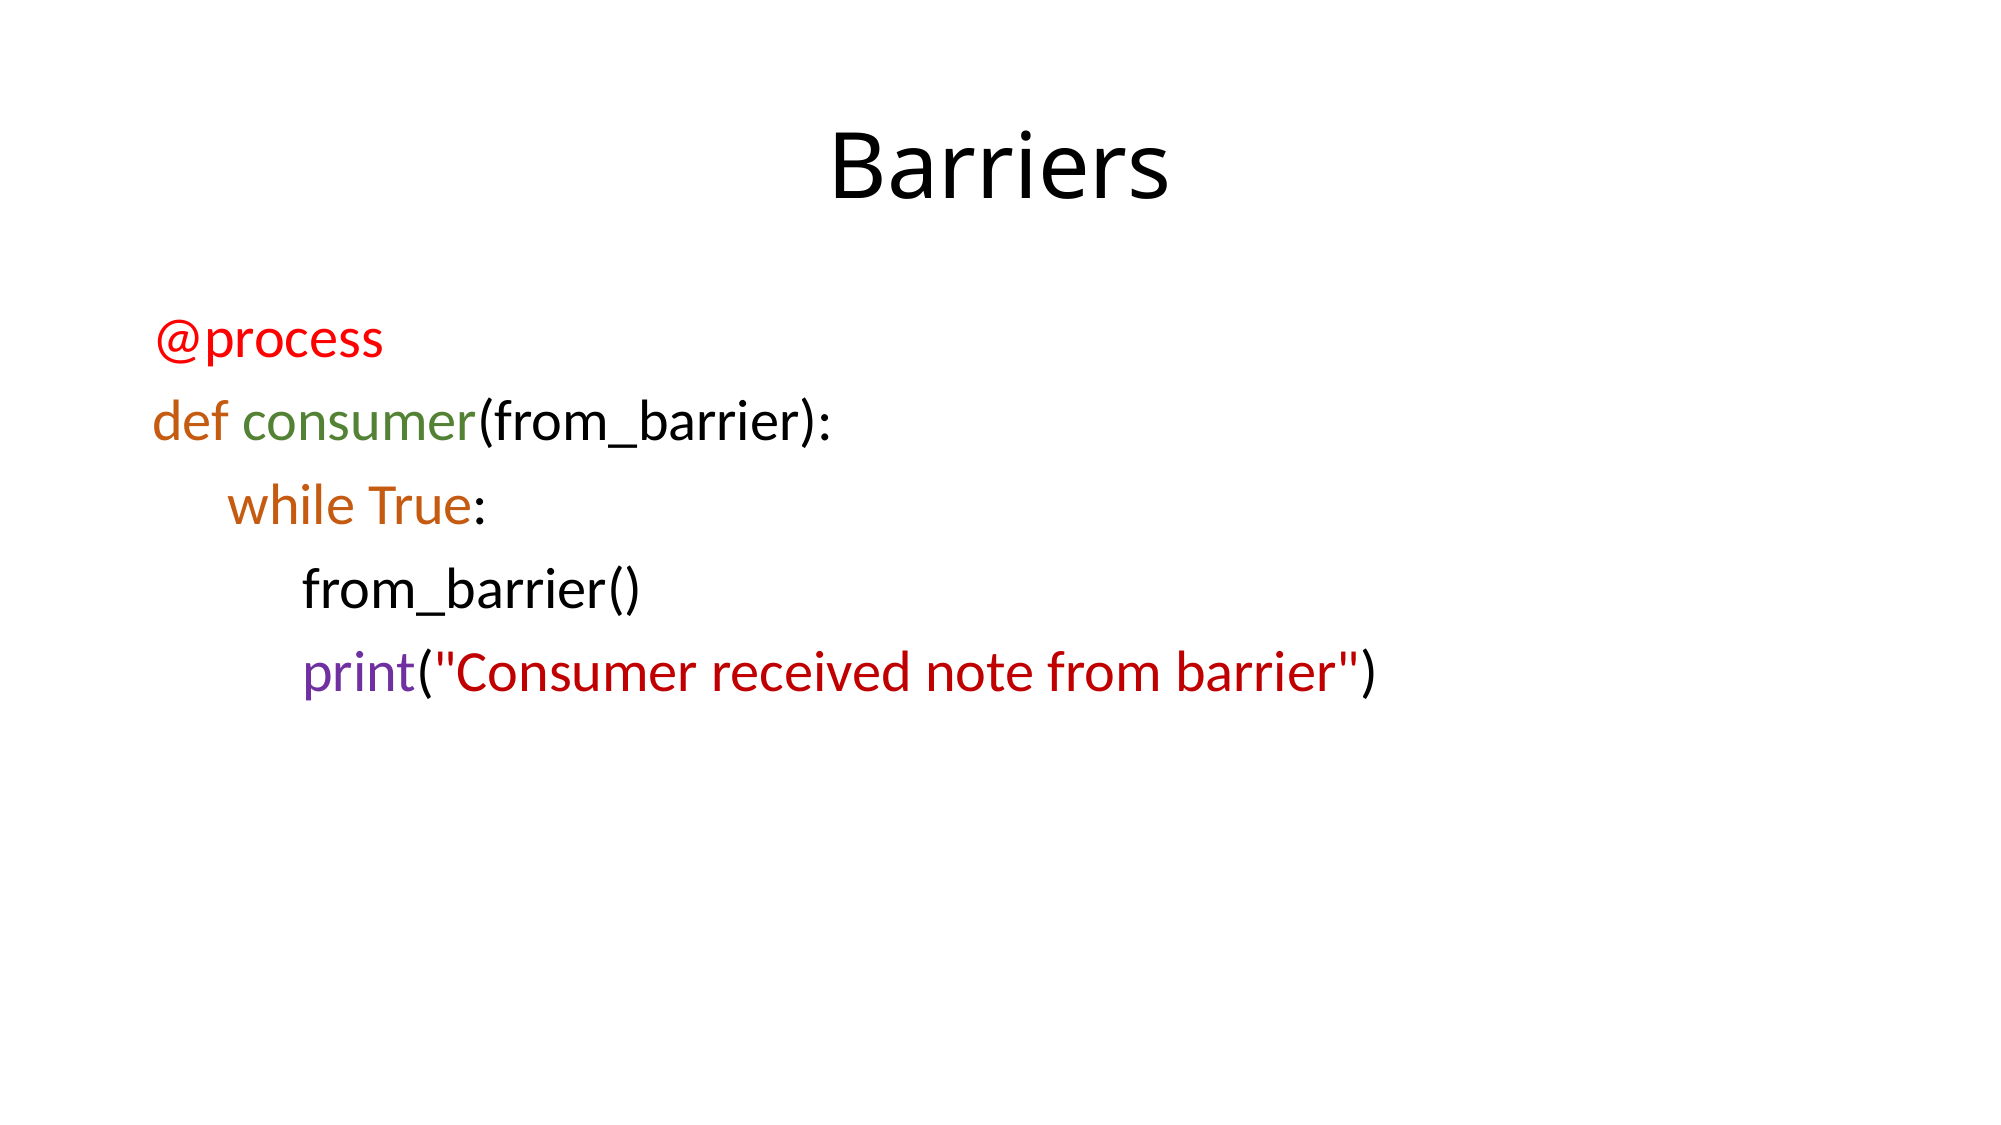

# Barriers
@process
def consumer(from_barrier):
	while True:
		from_barrier()
		print("Consumer received note from barrier")